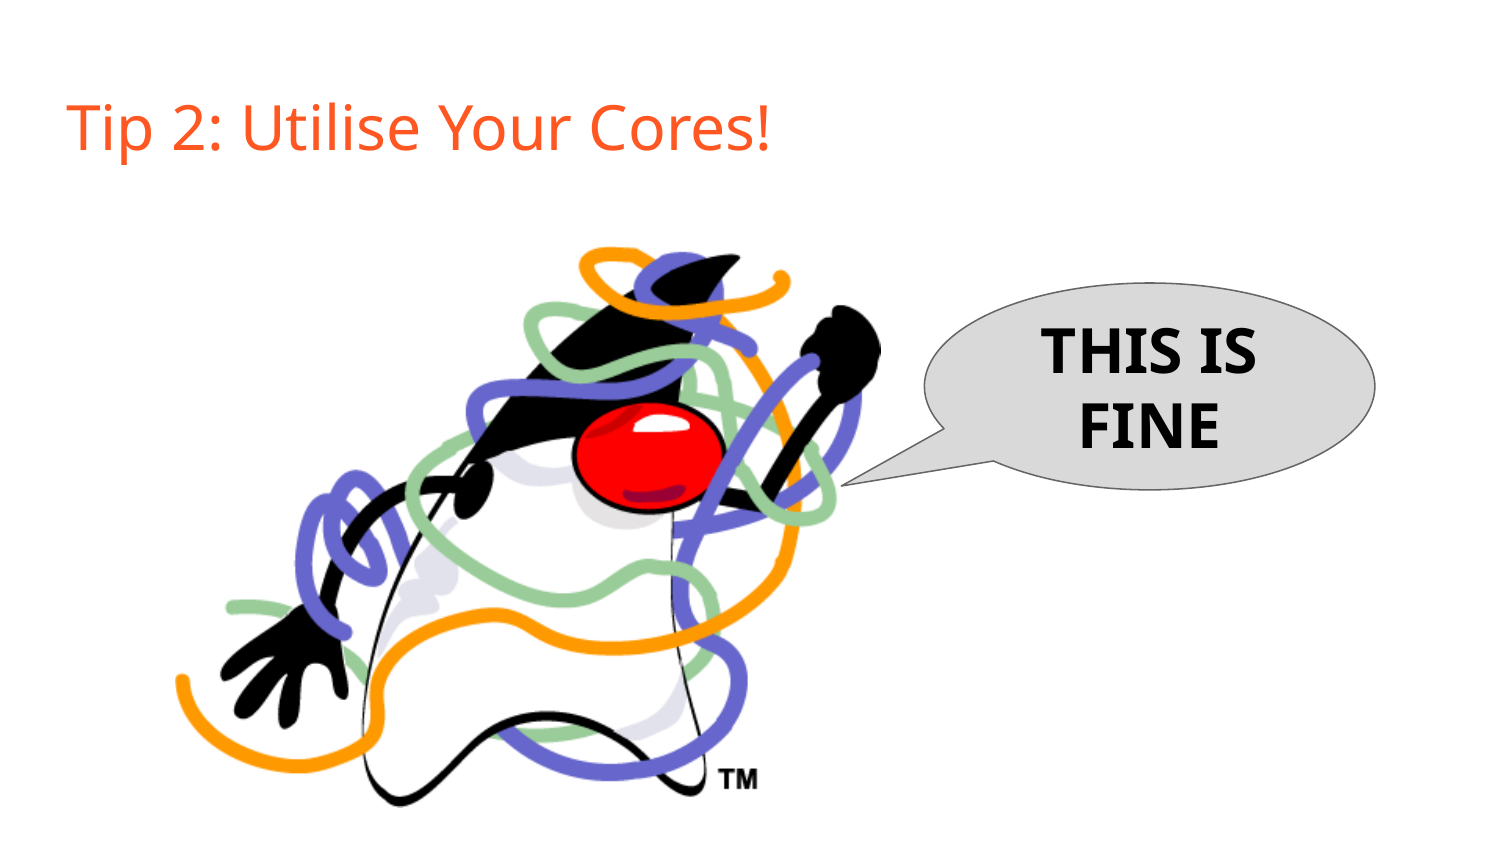

# Tip 2: Utilise Your Cores!
Multi-core systems (and Hyper-threading) are commonplace
The JVM is extremely performant, heavily optimized, mutli-threaded machine!
THIS IS FINE
So just learn and apply the following as appropriate:
Thread, Runnable, Callable, Future<T>, Executor, Executor Service
 , Executors, Synchronized, ReentrantLock, ReadWriteReentrantLock, StampedLock, wait(), notify(), volatile, AtomicInteger, AtomicReference, Condition, TimerTask, NEW/RUNNABLE/BLOCKED/WAITING/TIMED_WAITING/TERMINATED, ConcurrentMap, ConcurrentHashMap, ConcurrentLinkedDeque, PriorityBlockingQueue, Phasers, CountdownLatch, ForkJoinPool, Delayed, RunnableFuture, RunnableScheduledFuture, TransferQueue, Exchanger, Semaphore, Splitterators, Cyclic Barrier, ConcurrentSkipListMap, ForkJoinPool, ForkJoinWorkerThread...
but don’t cause...
Deadlock, Race conditions, Lock Starvation, Livelock, Memory Consistency Errors, Unnecessary Memory Barriers, etc...